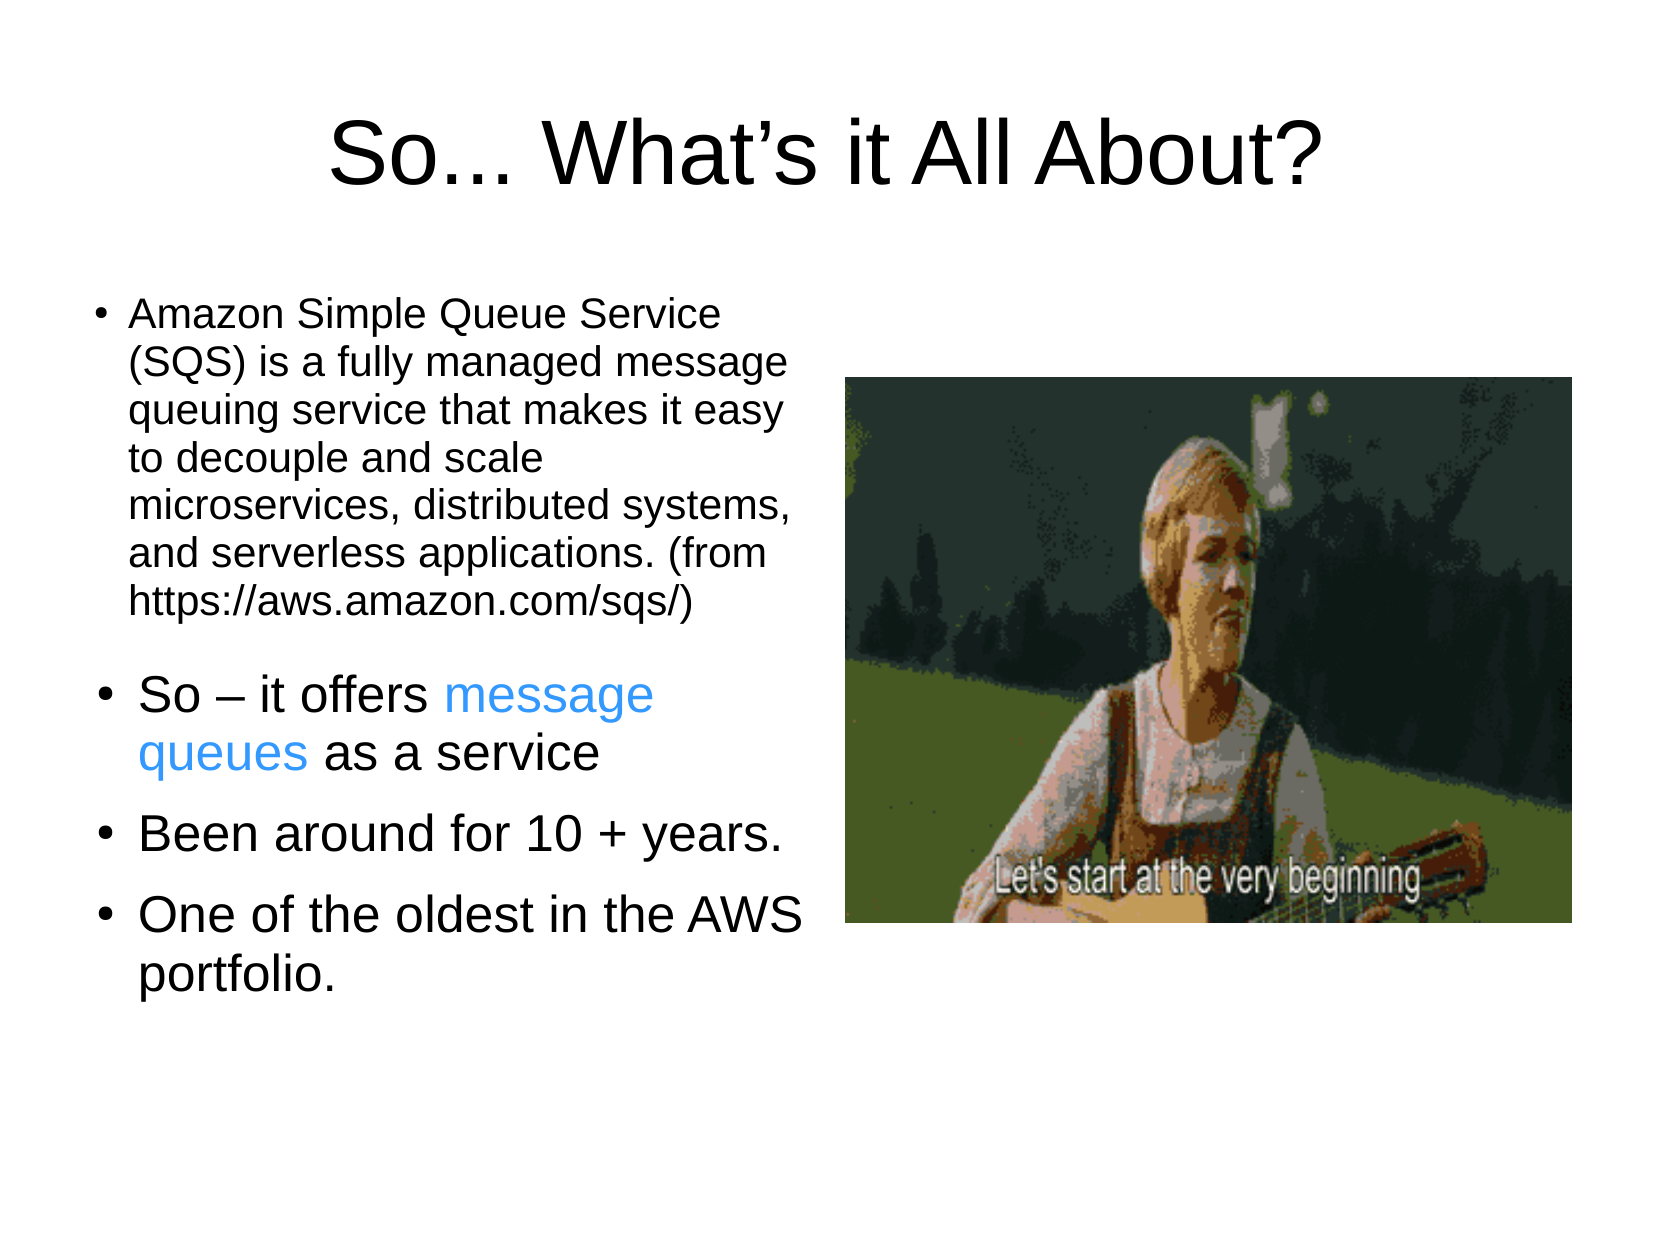

# So... What’s it All About?
Amazon Simple Queue Service (SQS) is a fully managed message queuing service that makes it easy to decouple and scale microservices, distributed systems, and serverless applications. (from https://aws.amazon.com/sqs/)
So – it offers message queues as a service
Been around for 10 + years.
One of the oldest in the AWS portfolio.